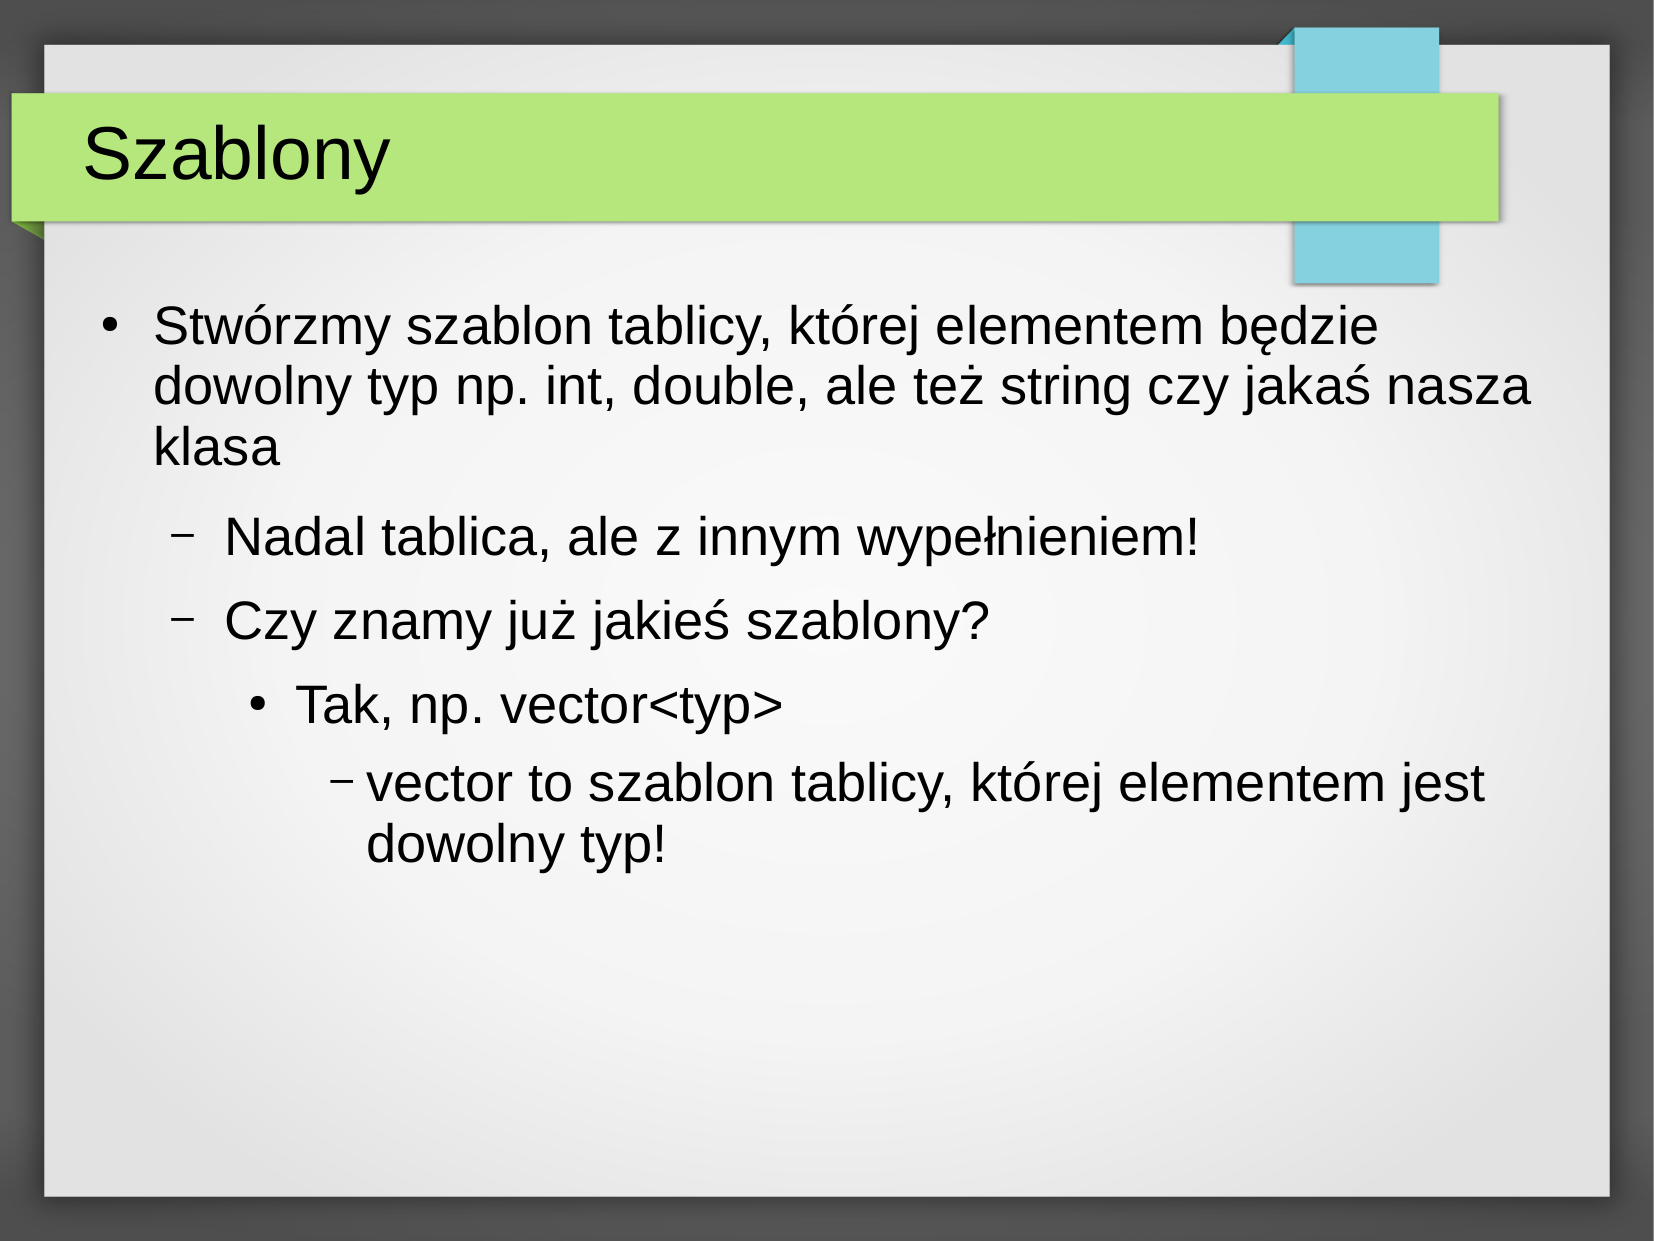

# Szablony
Stwórzmy szablon tablicy, której elementem będzie dowolny typ np. int, double, ale też string czy jakaś nasza klasa
Nadal tablica, ale z innym wypełnieniem!
Czy znamy już jakieś szablony?
Tak, np. vector<typ>
vector to szablon tablicy, której elementem jest dowolny typ!